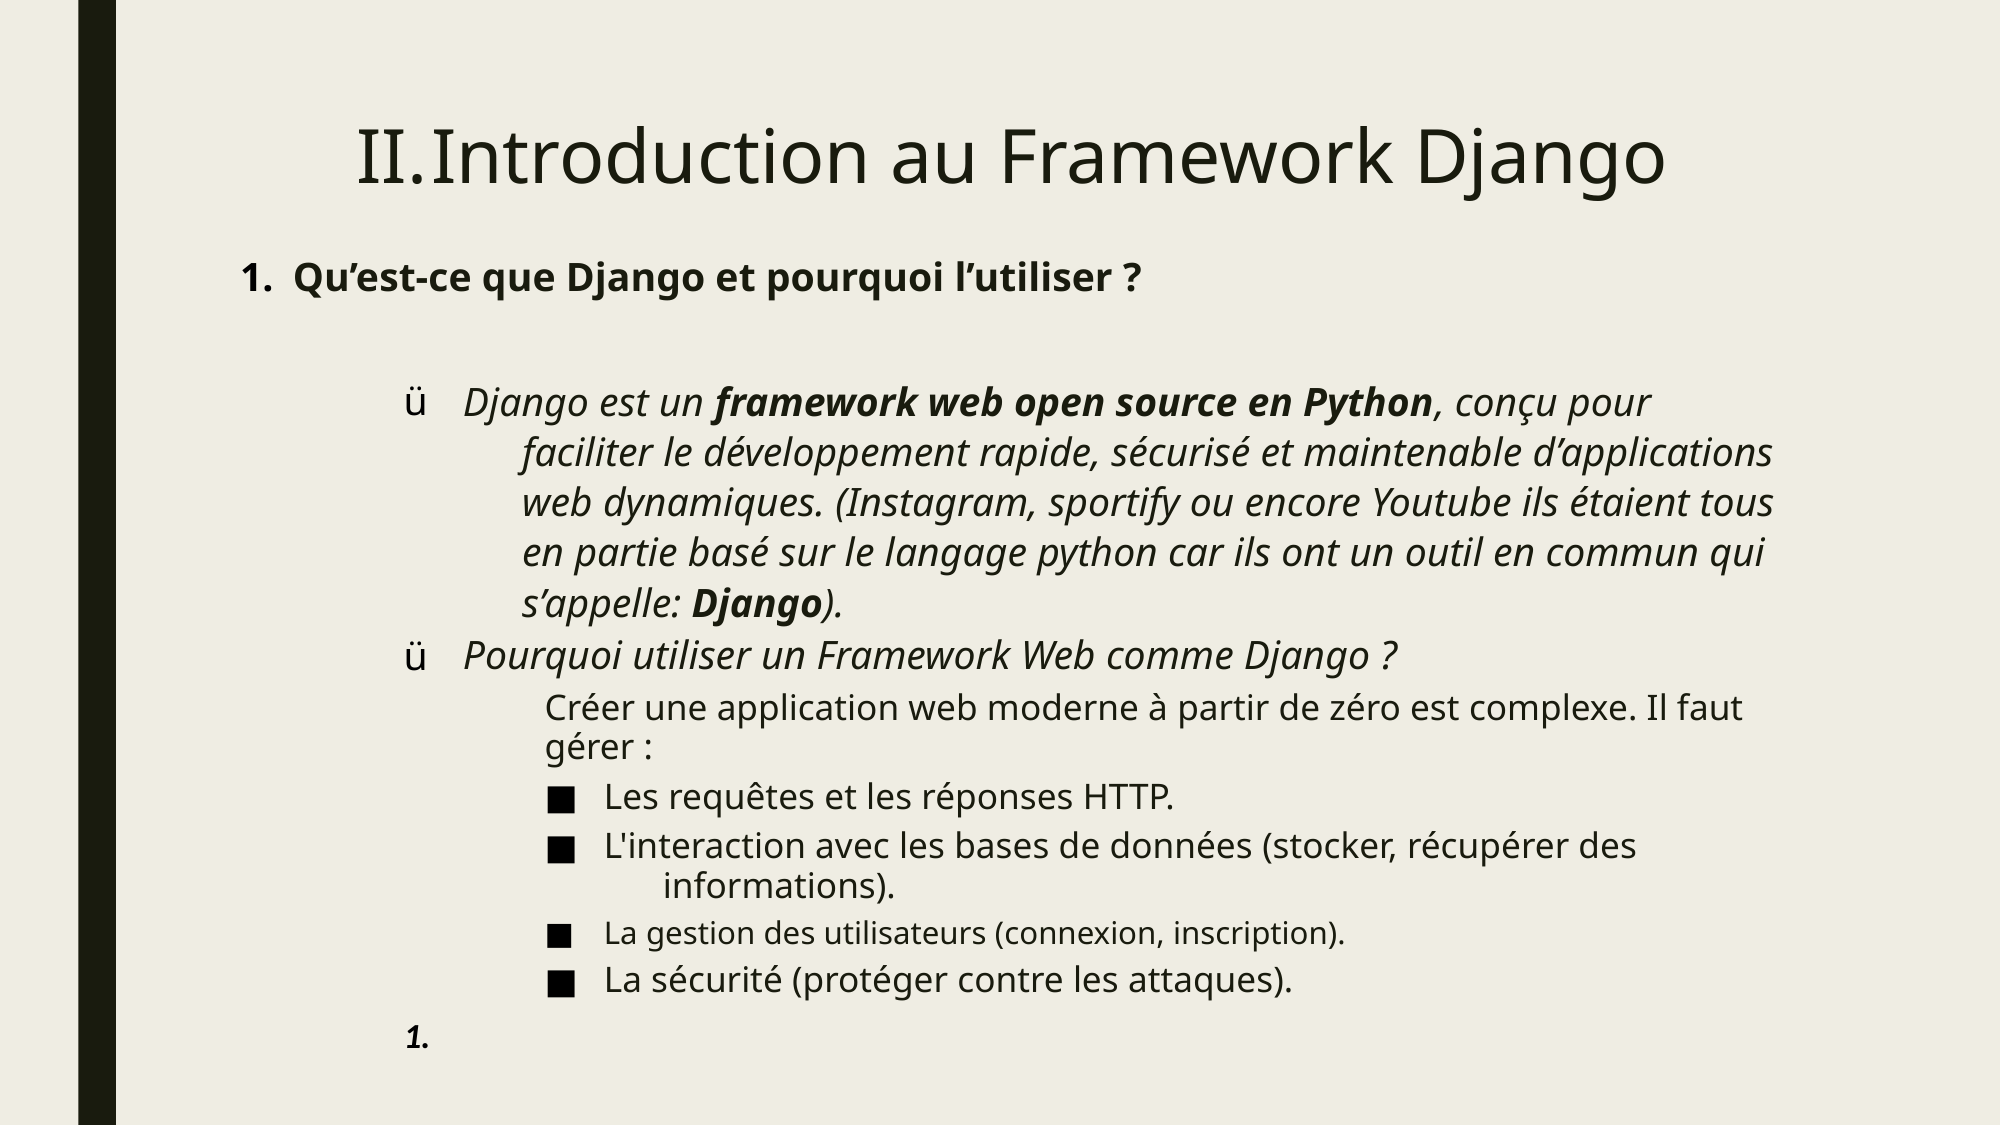

# II.	Introduction au Framework Django
Qu’est-ce que Django et pourquoi l’utiliser ?
Django est un framework web open source en Python, conçu pour faciliter le développement rapide, sécurisé et maintenable d’applications web dynamiques. (Instagram, sportify ou encore Youtube ils étaient tous en partie basé sur le langage python car ils ont un outil en commun qui s’appelle: Django).
Pourquoi utiliser un Framework Web comme Django ?
Créer une application web moderne à partir de zéro est complexe. Il faut gérer :
Les requêtes et les réponses HTTP.
L'interaction avec les bases de données (stocker, récupérer des informations).
La gestion des utilisateurs (connexion, inscription).
La sécurité (protéger contre les attaques).